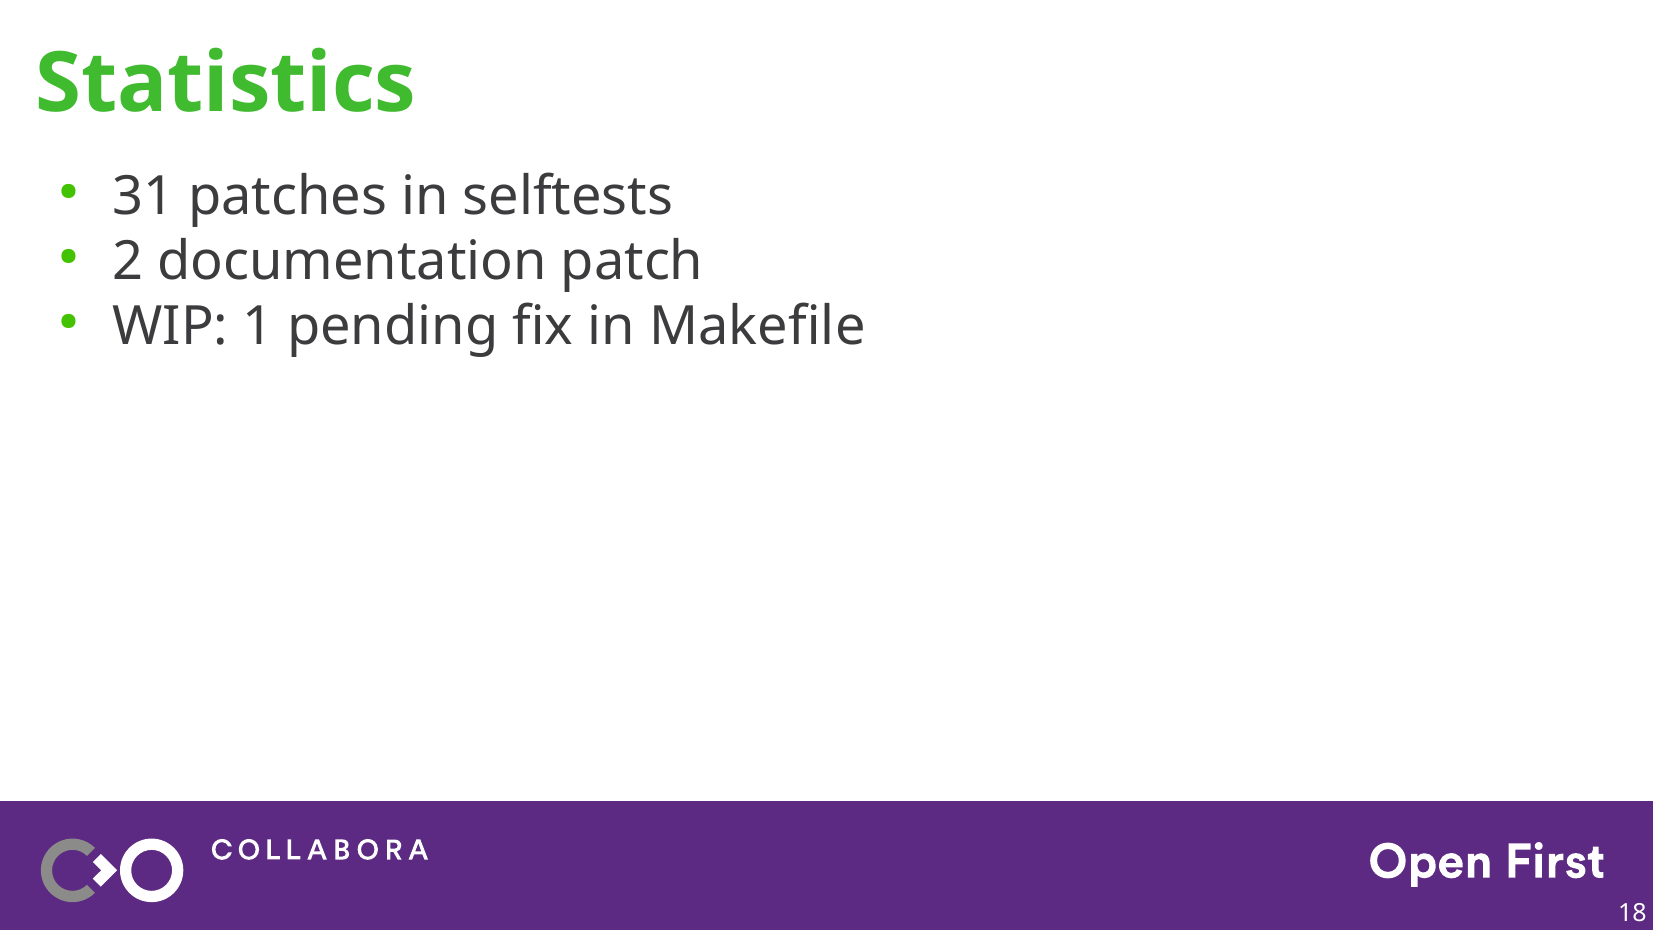

# Statistics
31 patches in selftests
2 documentation patch
WIP: 1 pending fix in Makefile